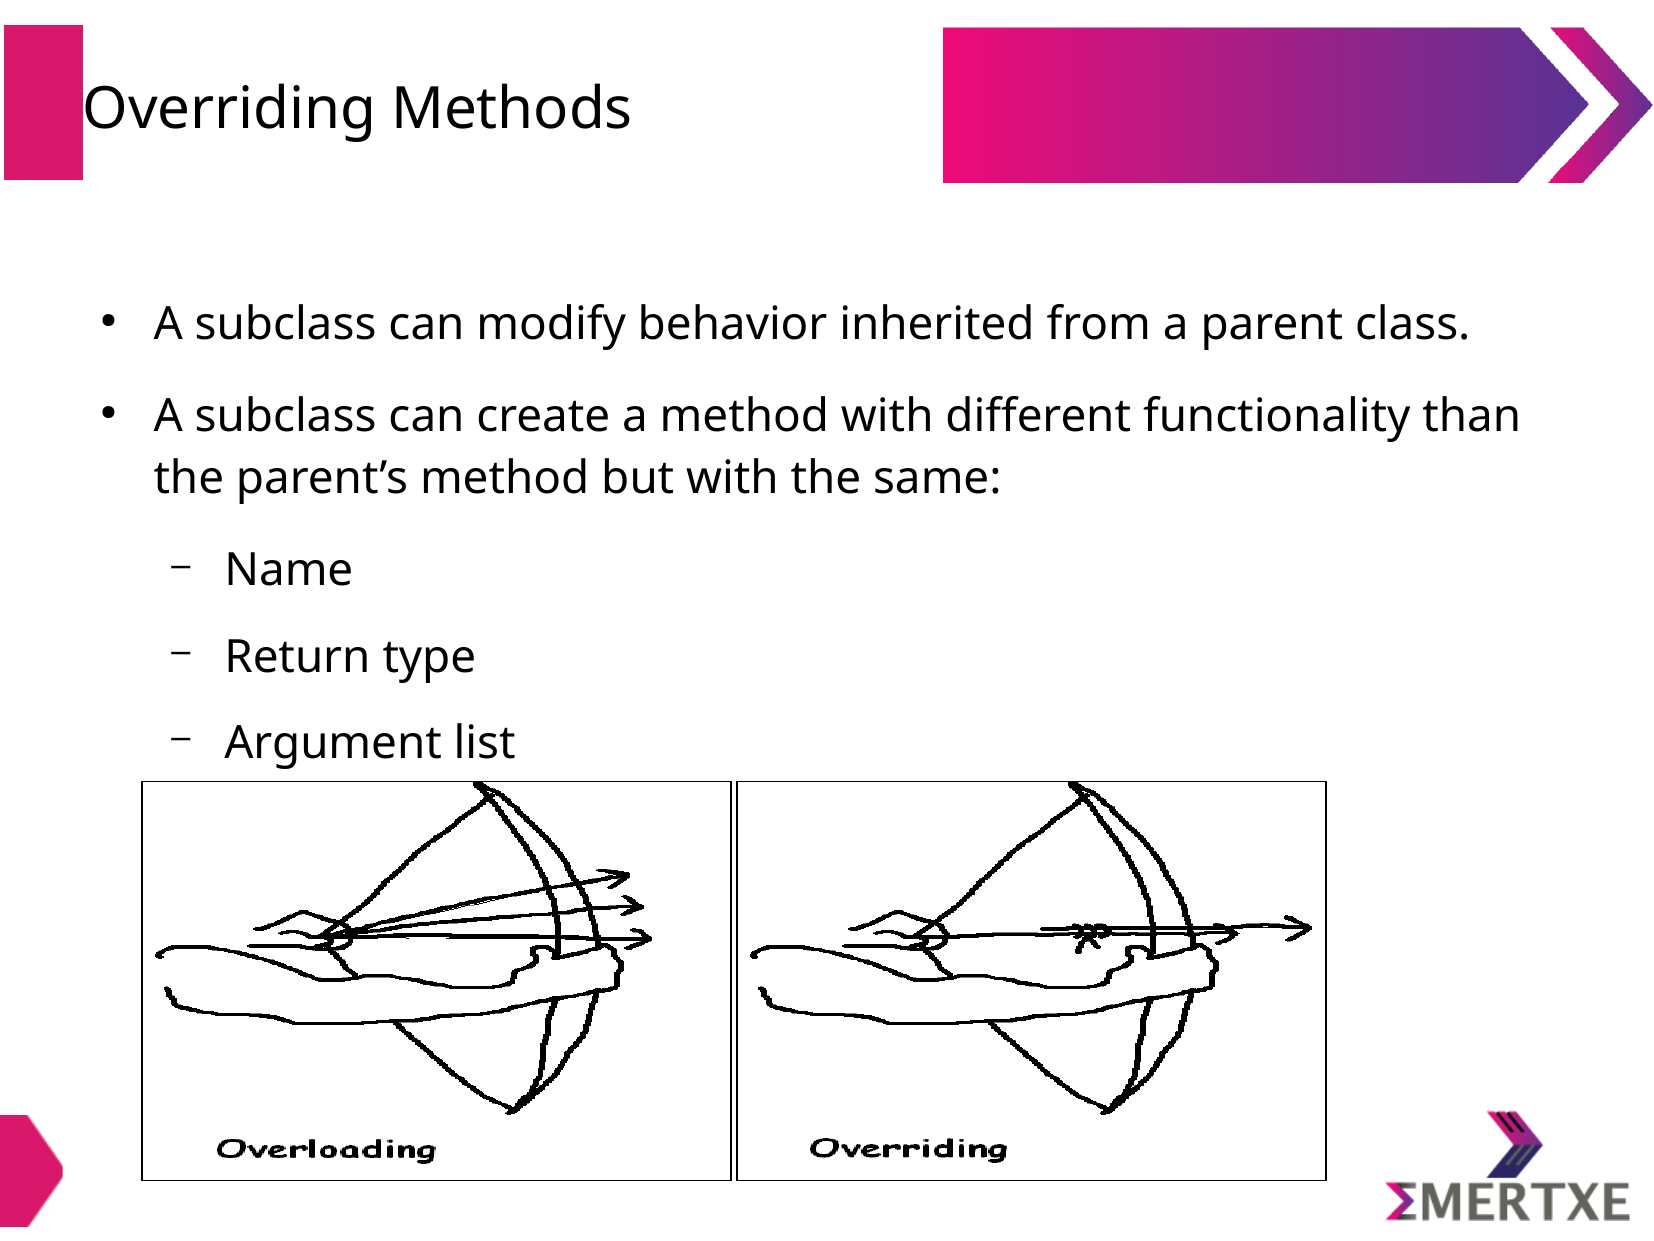

# Overriding Methods
A subclass can modify behavior inherited from a parent class.
A subclass can create a method with different functionality than the parent’s method but with the same:
Name
Return type
Argument list